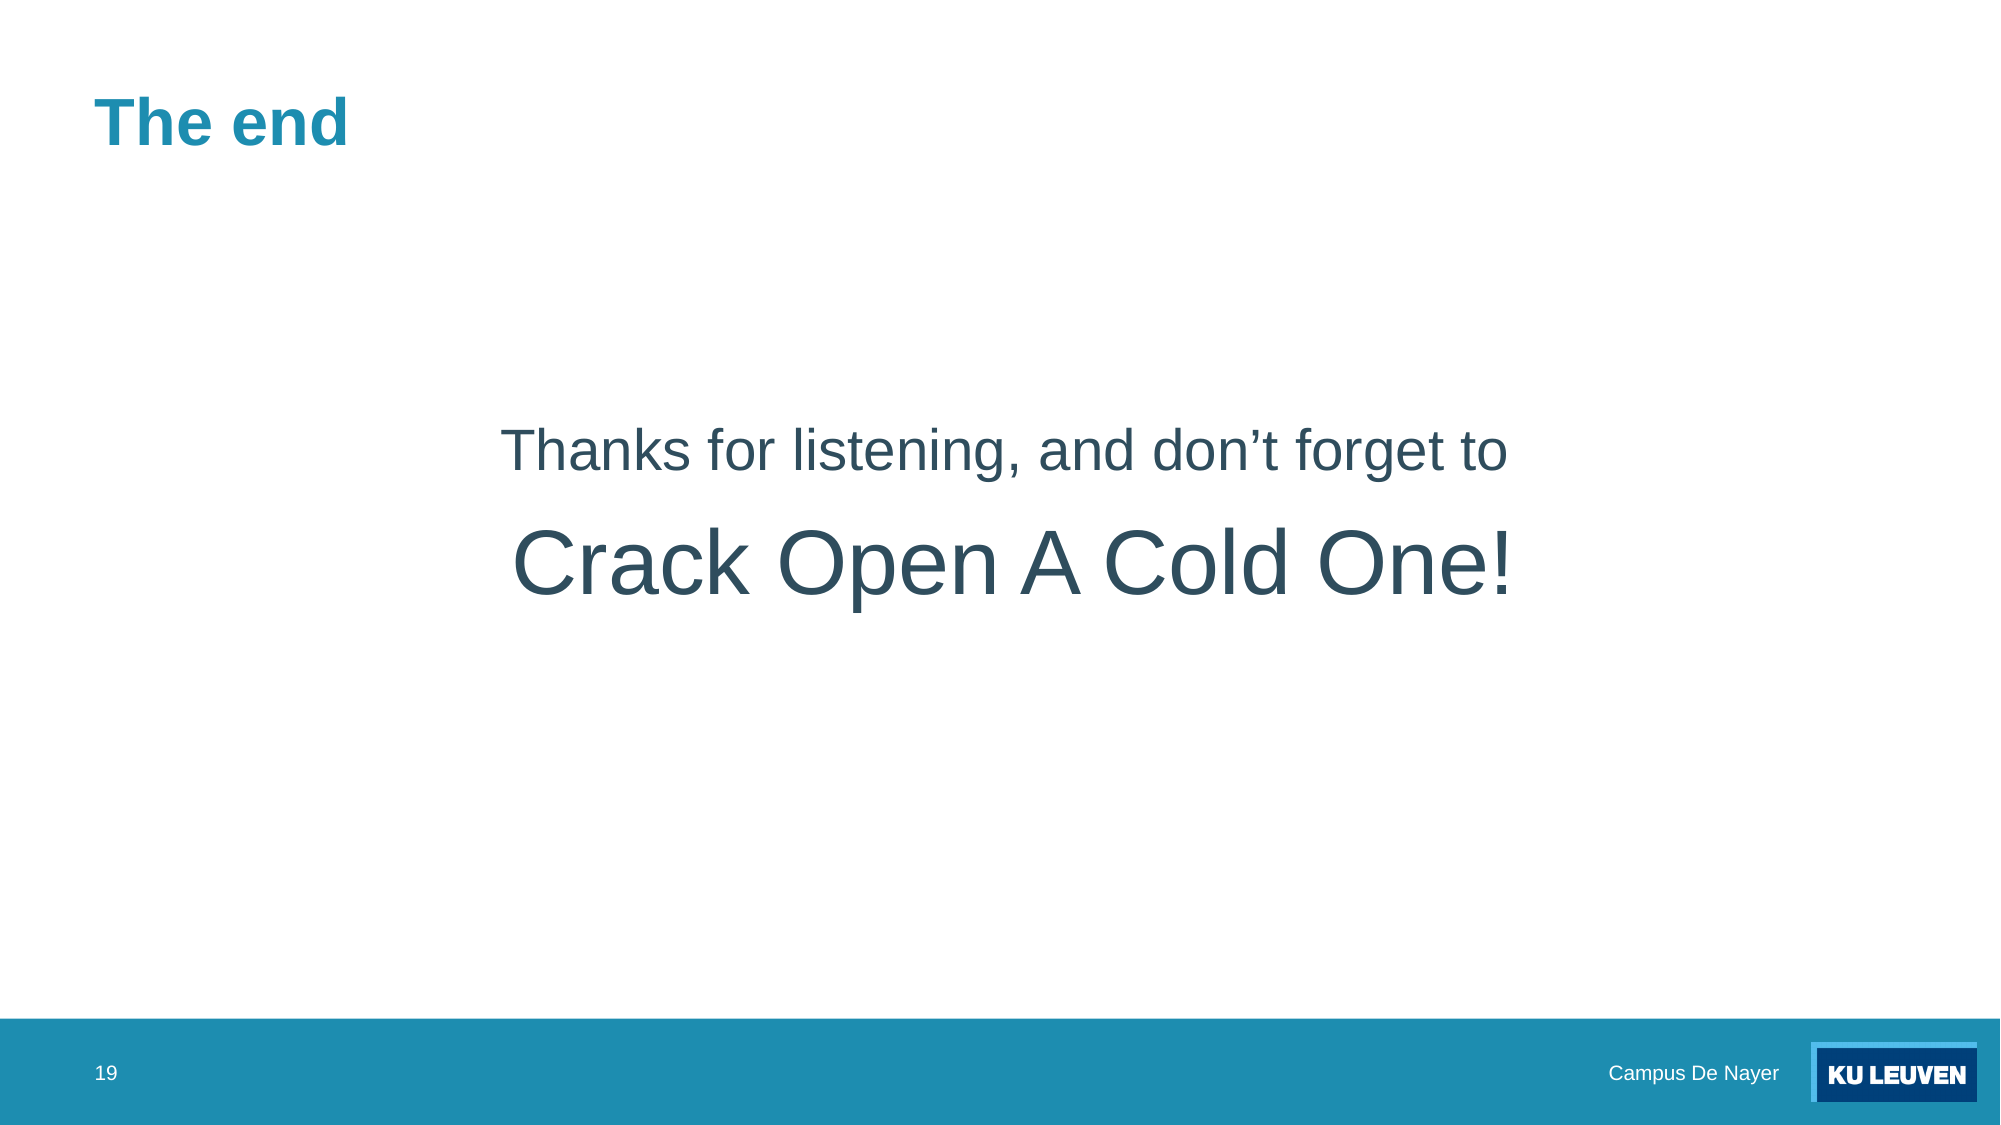

# The end
Thanks for listening, and don’t forget to
Crack Open A Cold One!
19
KULeuven, CoaCo